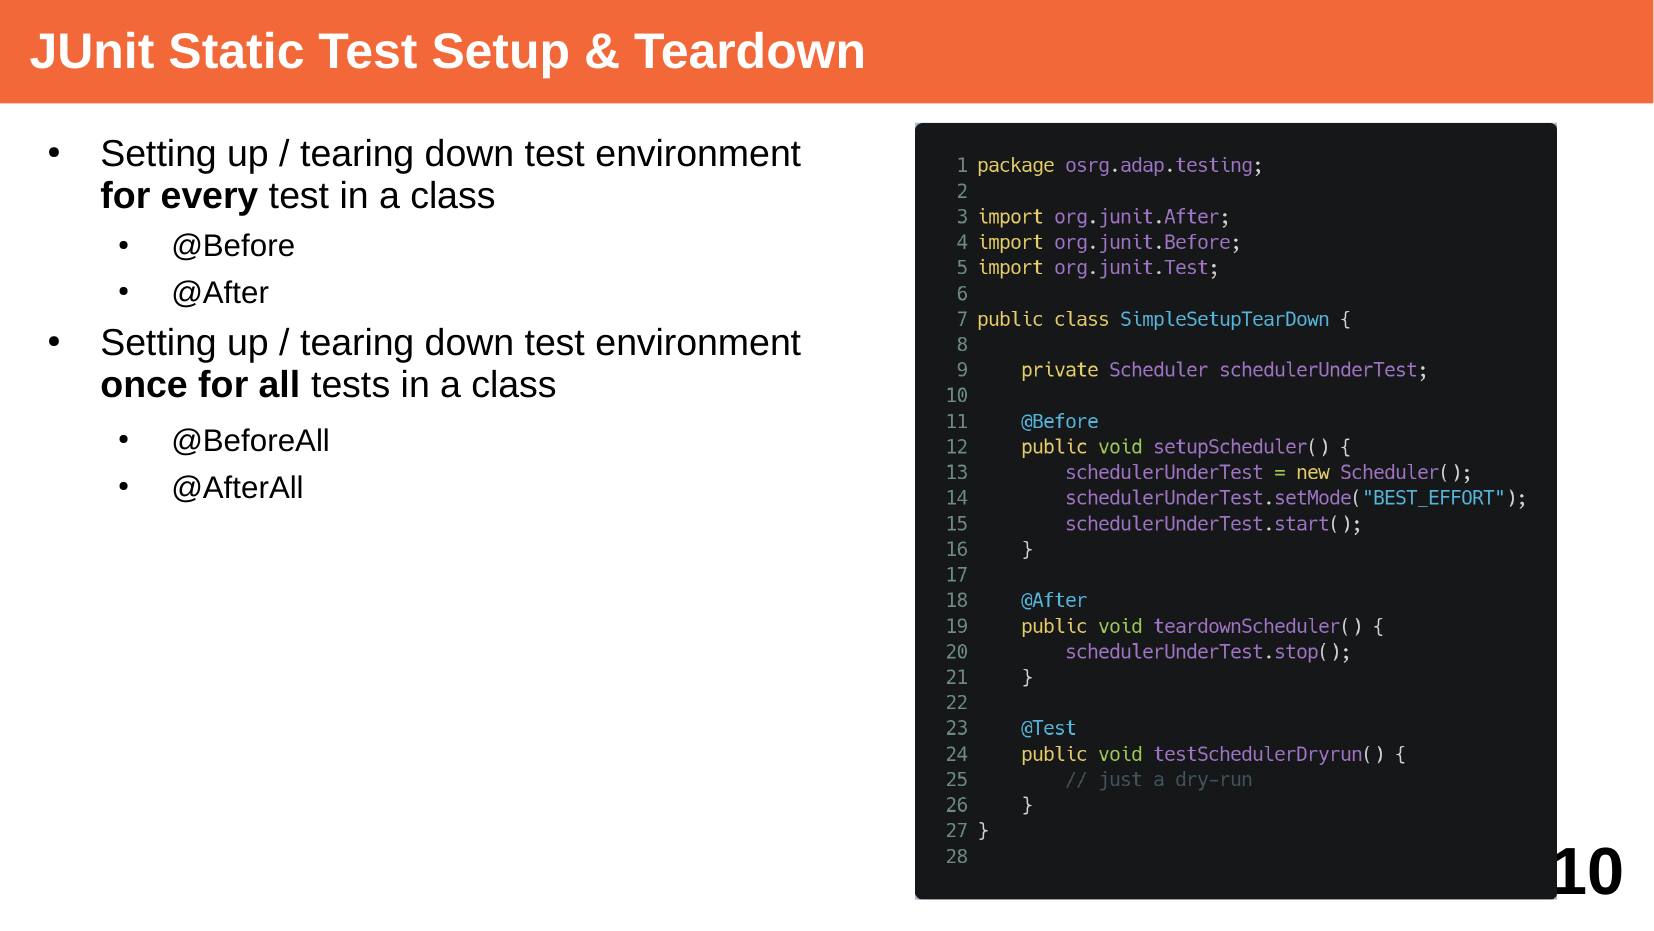

# JUnit Static Test Setup & Teardown
Setting up / tearing down test environment
for every test in a class
@Before
@After
Setting up / tearing down test environment
once for all tests in a class
@BeforeAll
@AfterAll
Talk Title
10
© 2018 FAU - All Rights Reserved